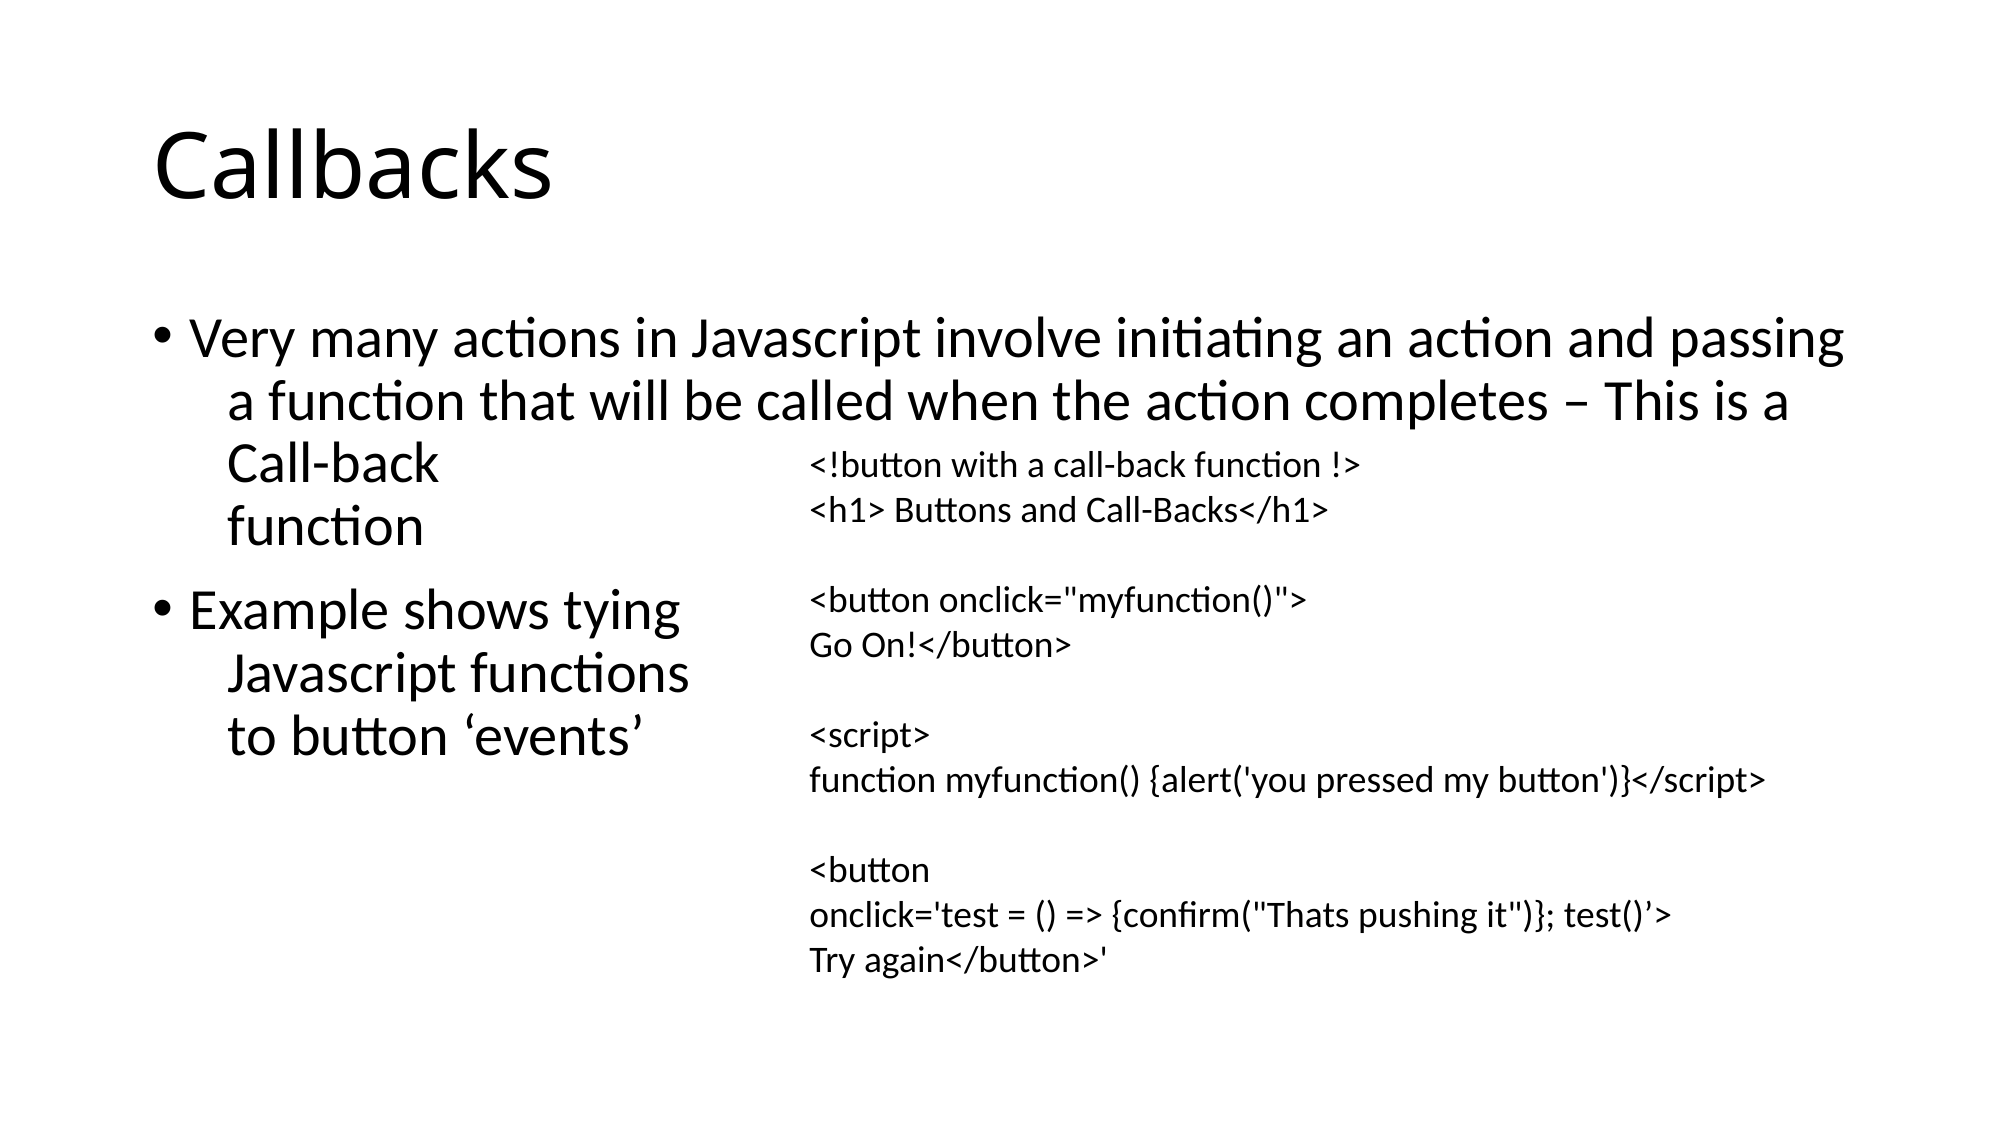

# Callbacks
Very many actions in Javascript involve initiating an action and passing a function that will be called when the action completes – This is a Call-back
function
Example shows tying
Javascript functions
to button ‘events’
<!button with a call-back function !>
<h1> Buttons and Call-Backs</h1>
<button onclick="myfunction()">
Go On!</button>
<script>
function myfunction() {alert('you pressed my button')}</script>
<button
onclick='test = () => {confirm("Thats pushing it")}; test()’>
Try again</button>'